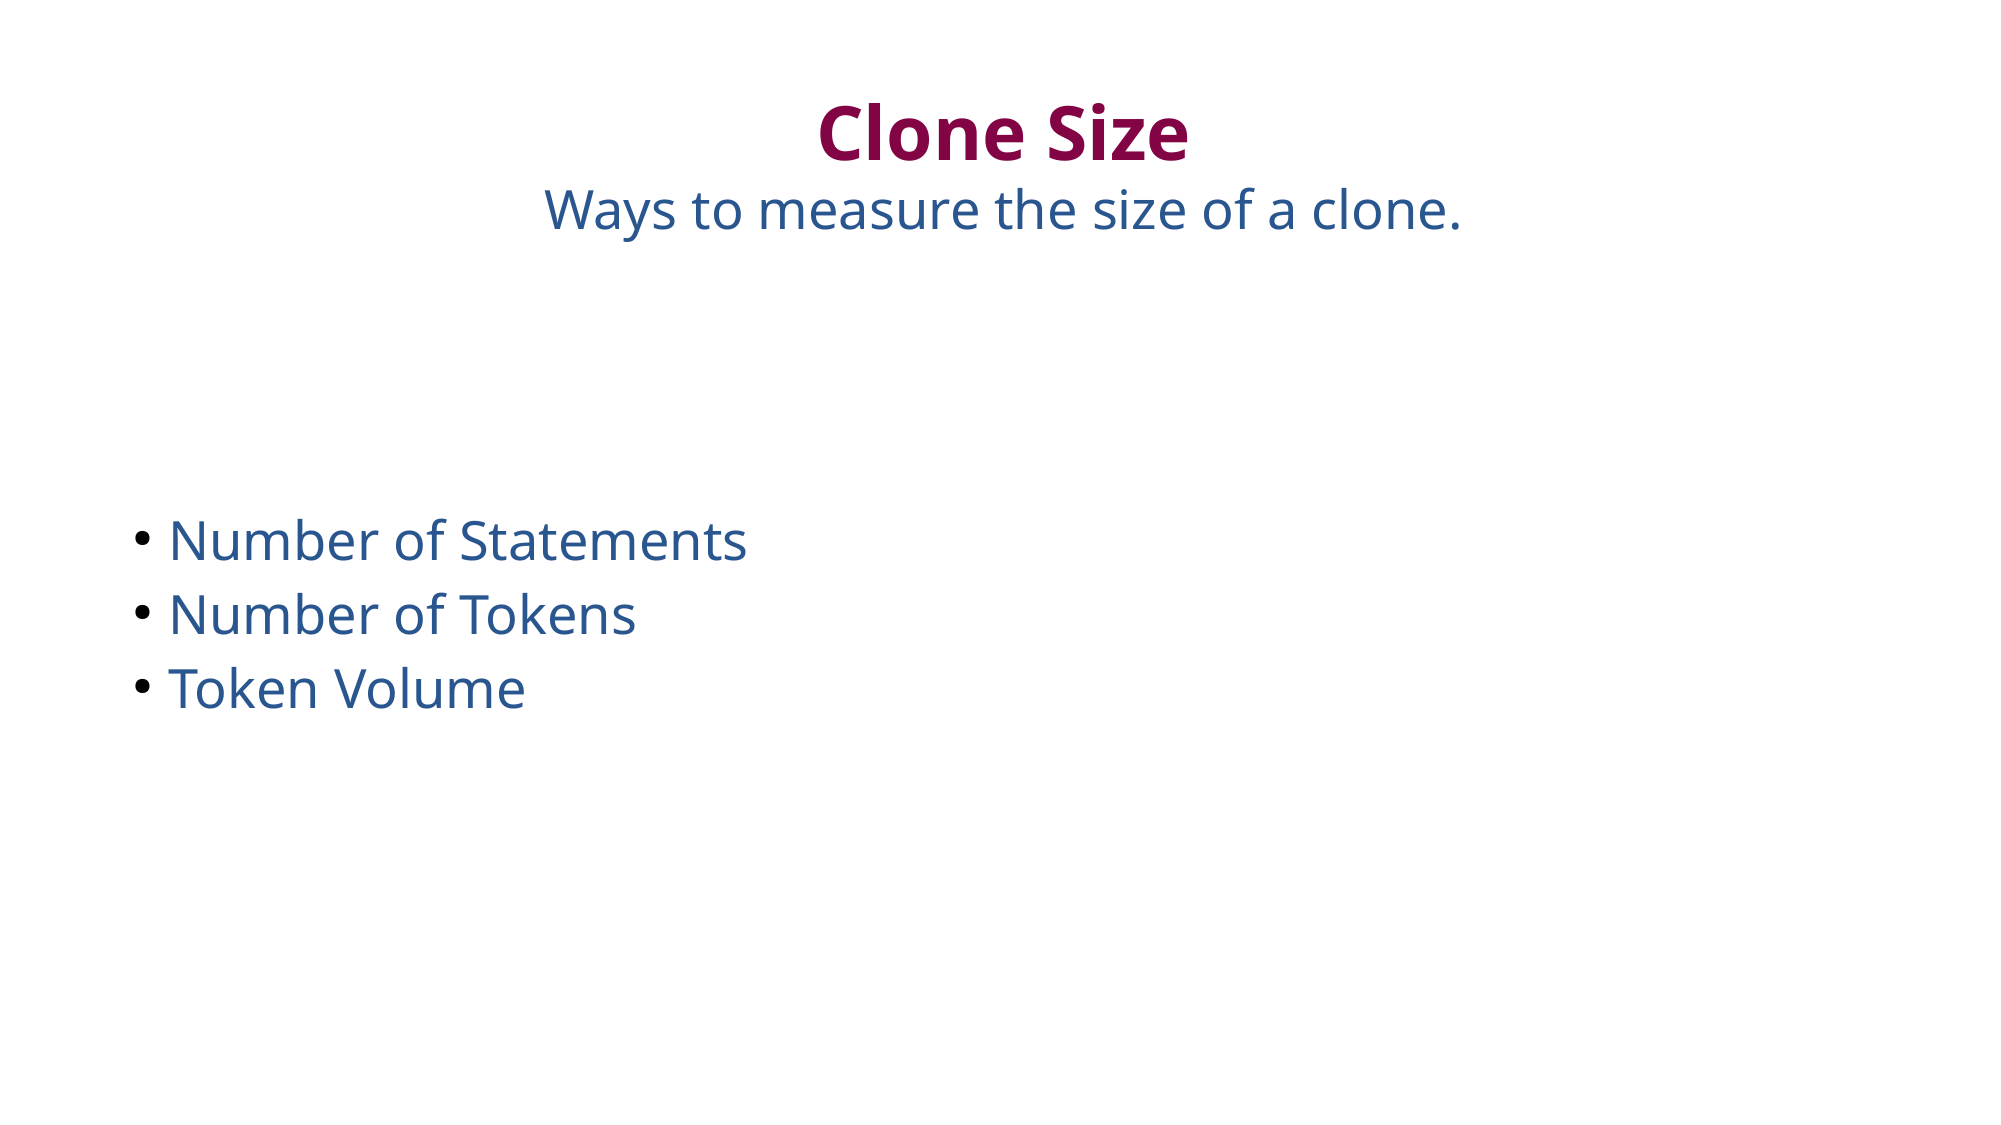

Clone Size
Ways to measure the size of a clone.
Number of Statements
Number of Tokens
Token Volume